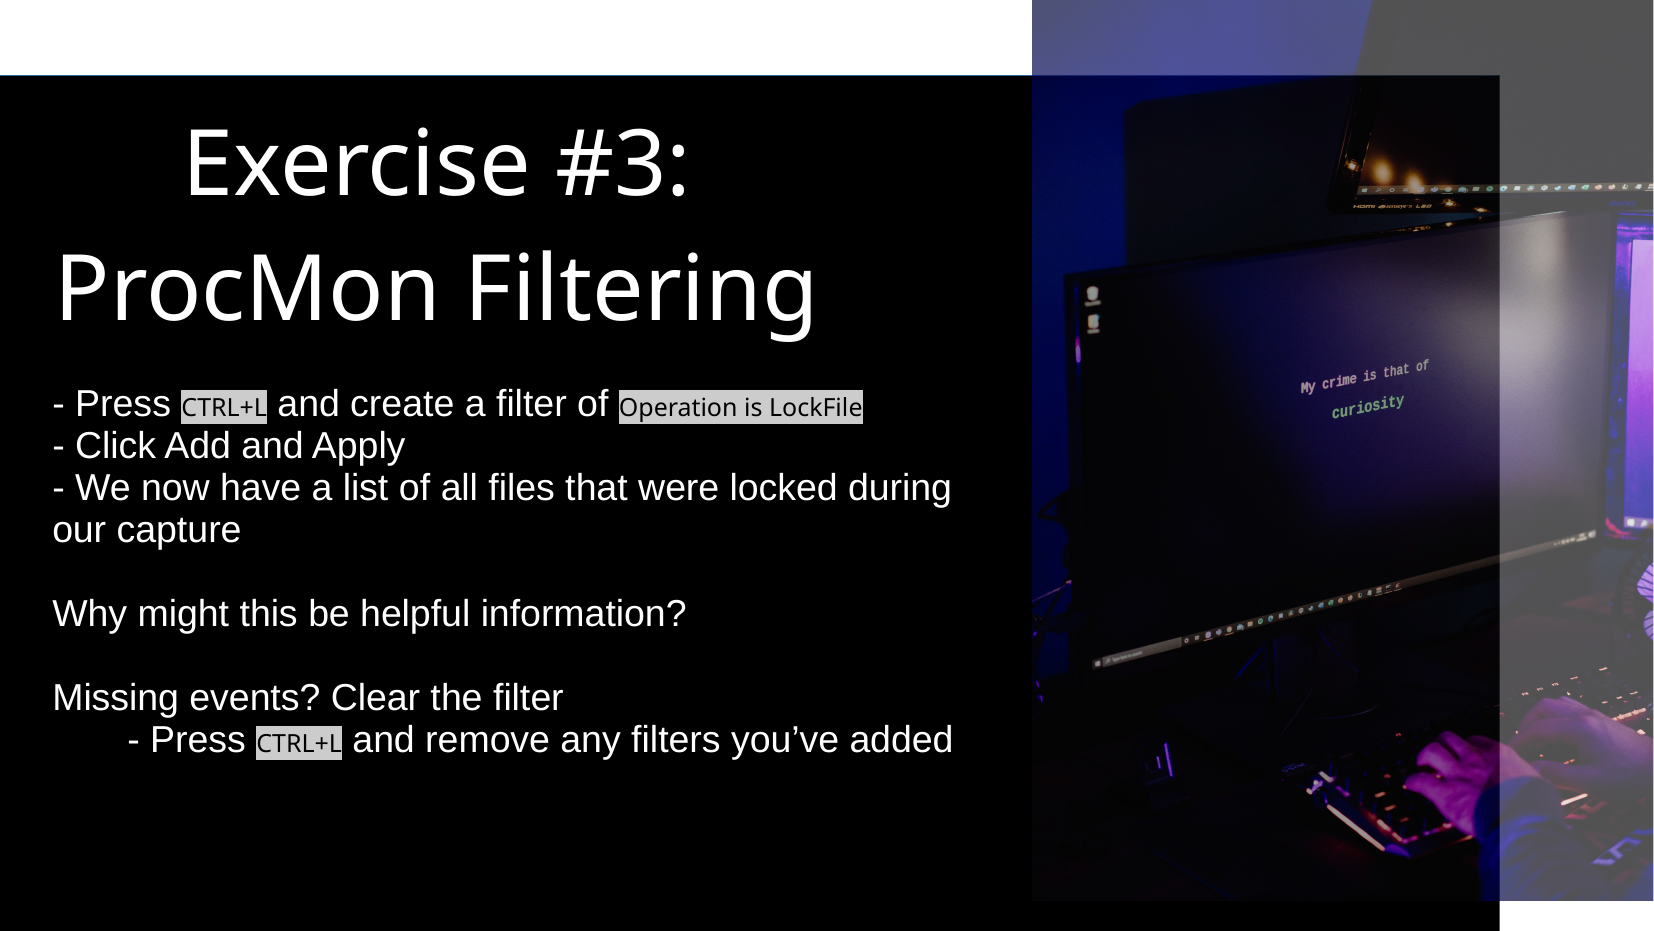

# Exercise #3: ProcMon Filtering
- Press CTRL+L and create a filter of Operation is LockFile
- Click Add and Apply
- We now have a list of all files that were locked during our capture
Why might this be helpful information?
Missing events? Clear the filter
	- Press CTRL+L and remove any filters you’ve added